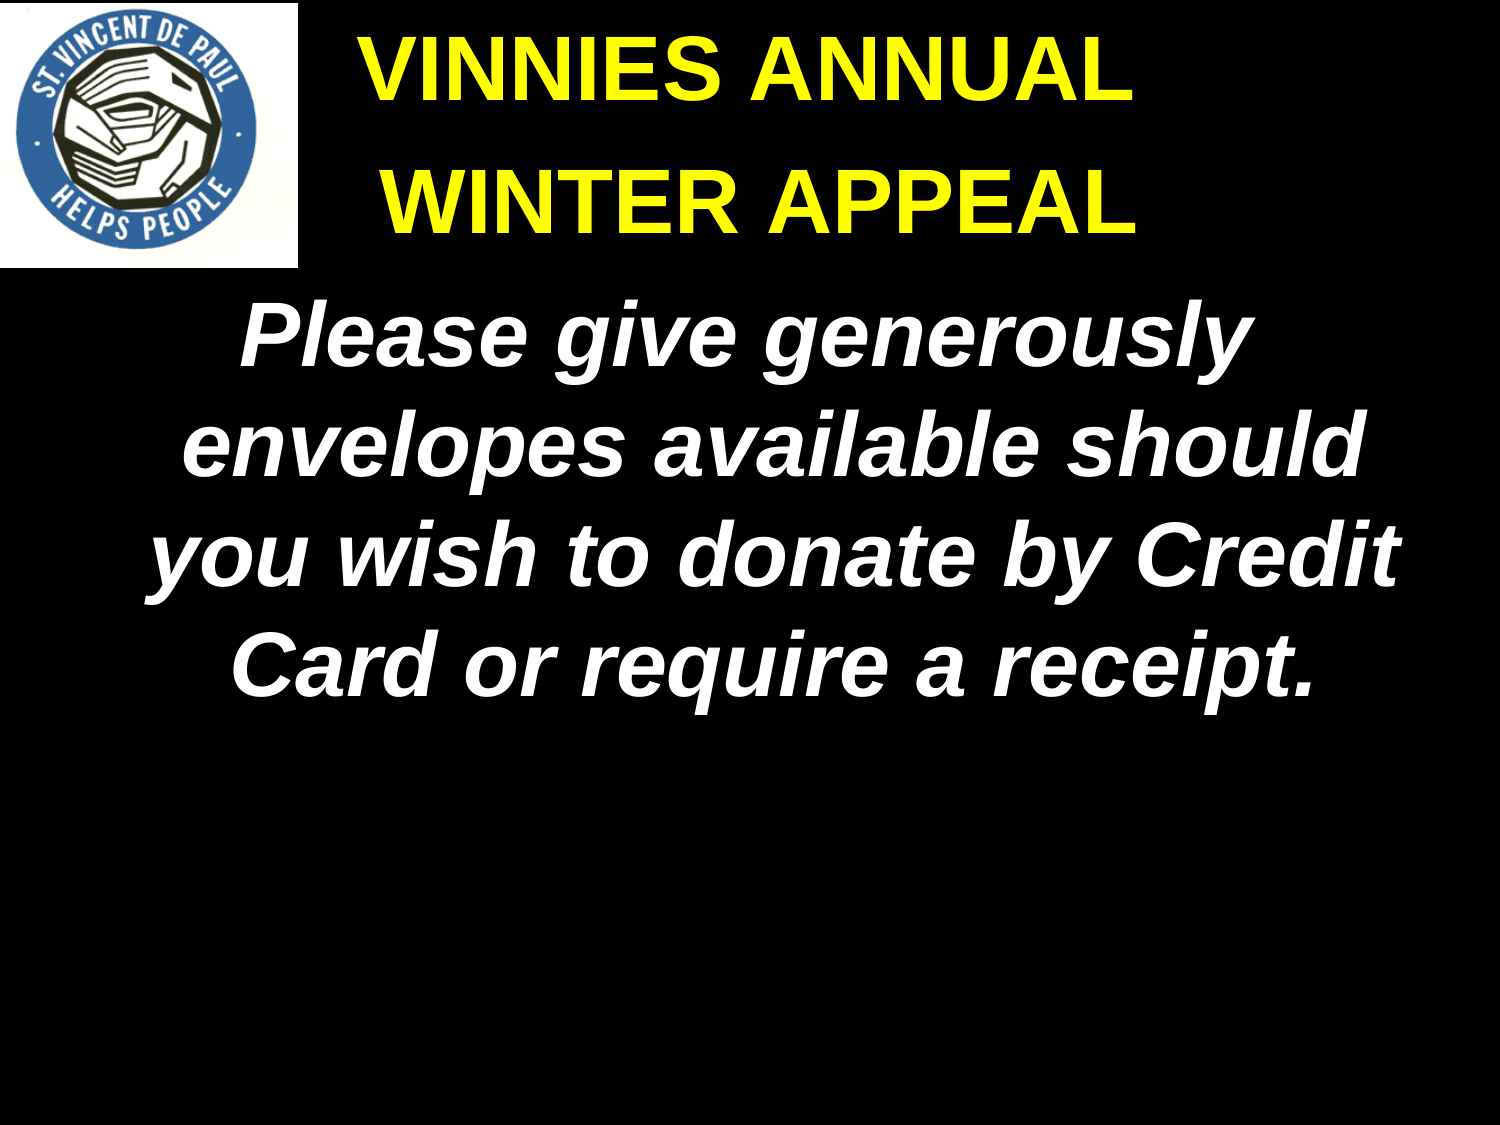

VINNIES ANNUAL
 WINTER APPEAL
Please give generously envelopes available should you wish to donate by Credit Card or require a receipt.